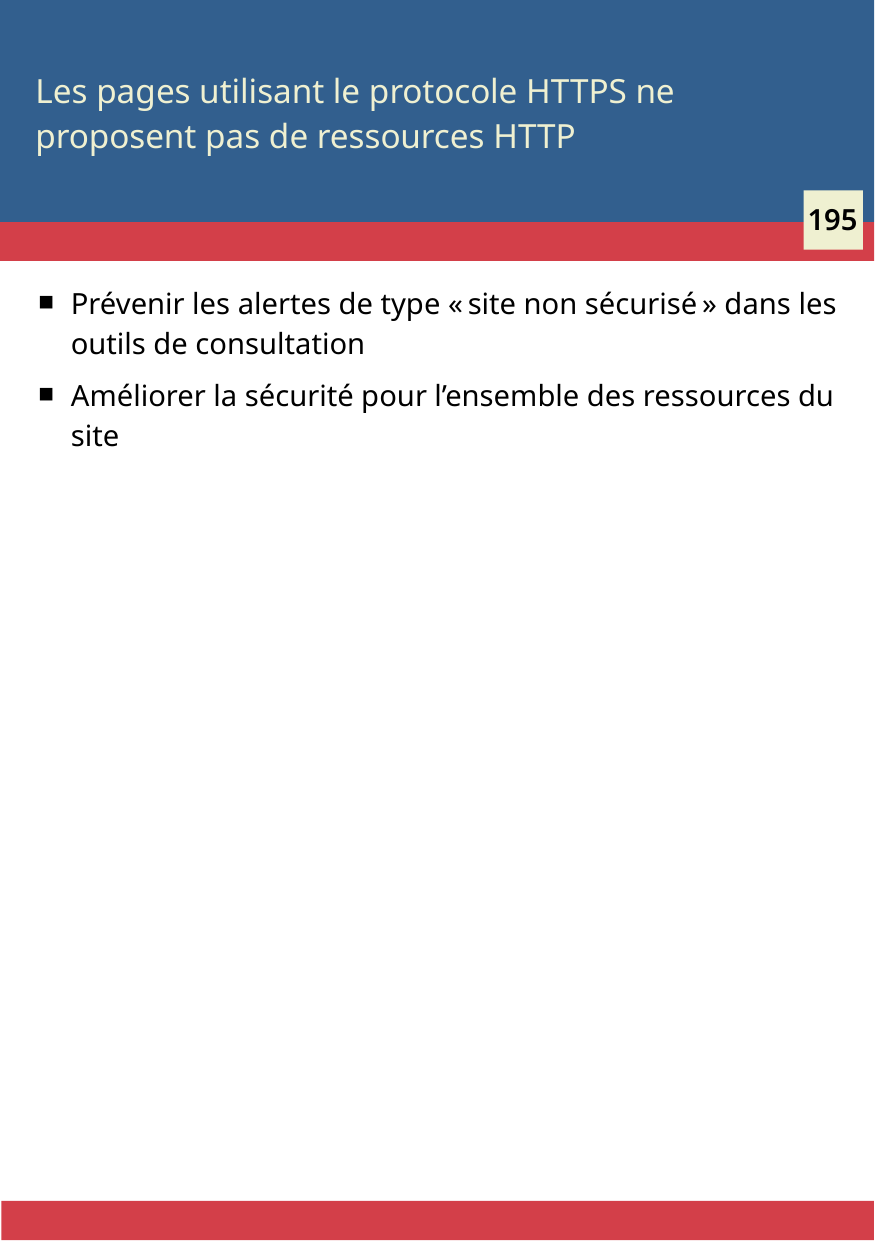

# Les pages utilisant le protocole HTTPS ne proposent pas de ressources HTTP
195
Prévenir les alertes de type « site non sécurisé » dans les outils de consultation
Améliorer la sécurité pour l’ensemble des ressources du site